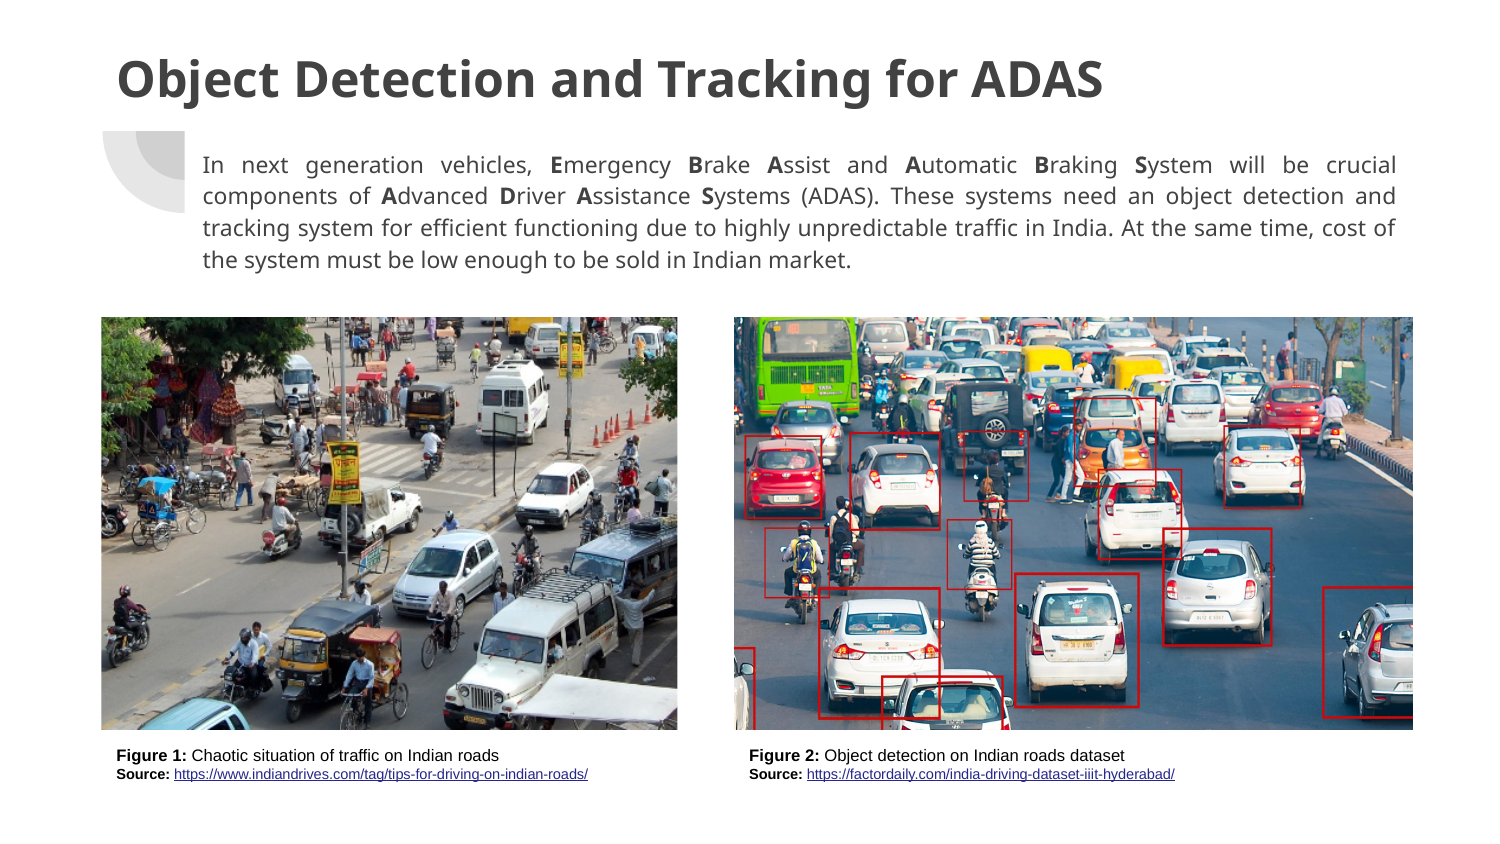

# Object Detection and Tracking for ADAS
In next generation vehicles, Emergency Brake Assist and Automatic Braking System will be crucial components of Advanced Driver Assistance Systems (ADAS). These systems need an object detection and tracking system for efficient functioning due to highly unpredictable traffic in India. At the same time, cost of the system must be low enough to be sold in Indian market.
Figure 1: Chaotic situation of traffic on Indian roads
Source: https://www.indiandrives.com/tag/tips-for-driving-on-indian-roads/
Figure 2: Object detection on Indian roads dataset
Source: https://factordaily.com/india-driving-dataset-iiit-hyderabad/